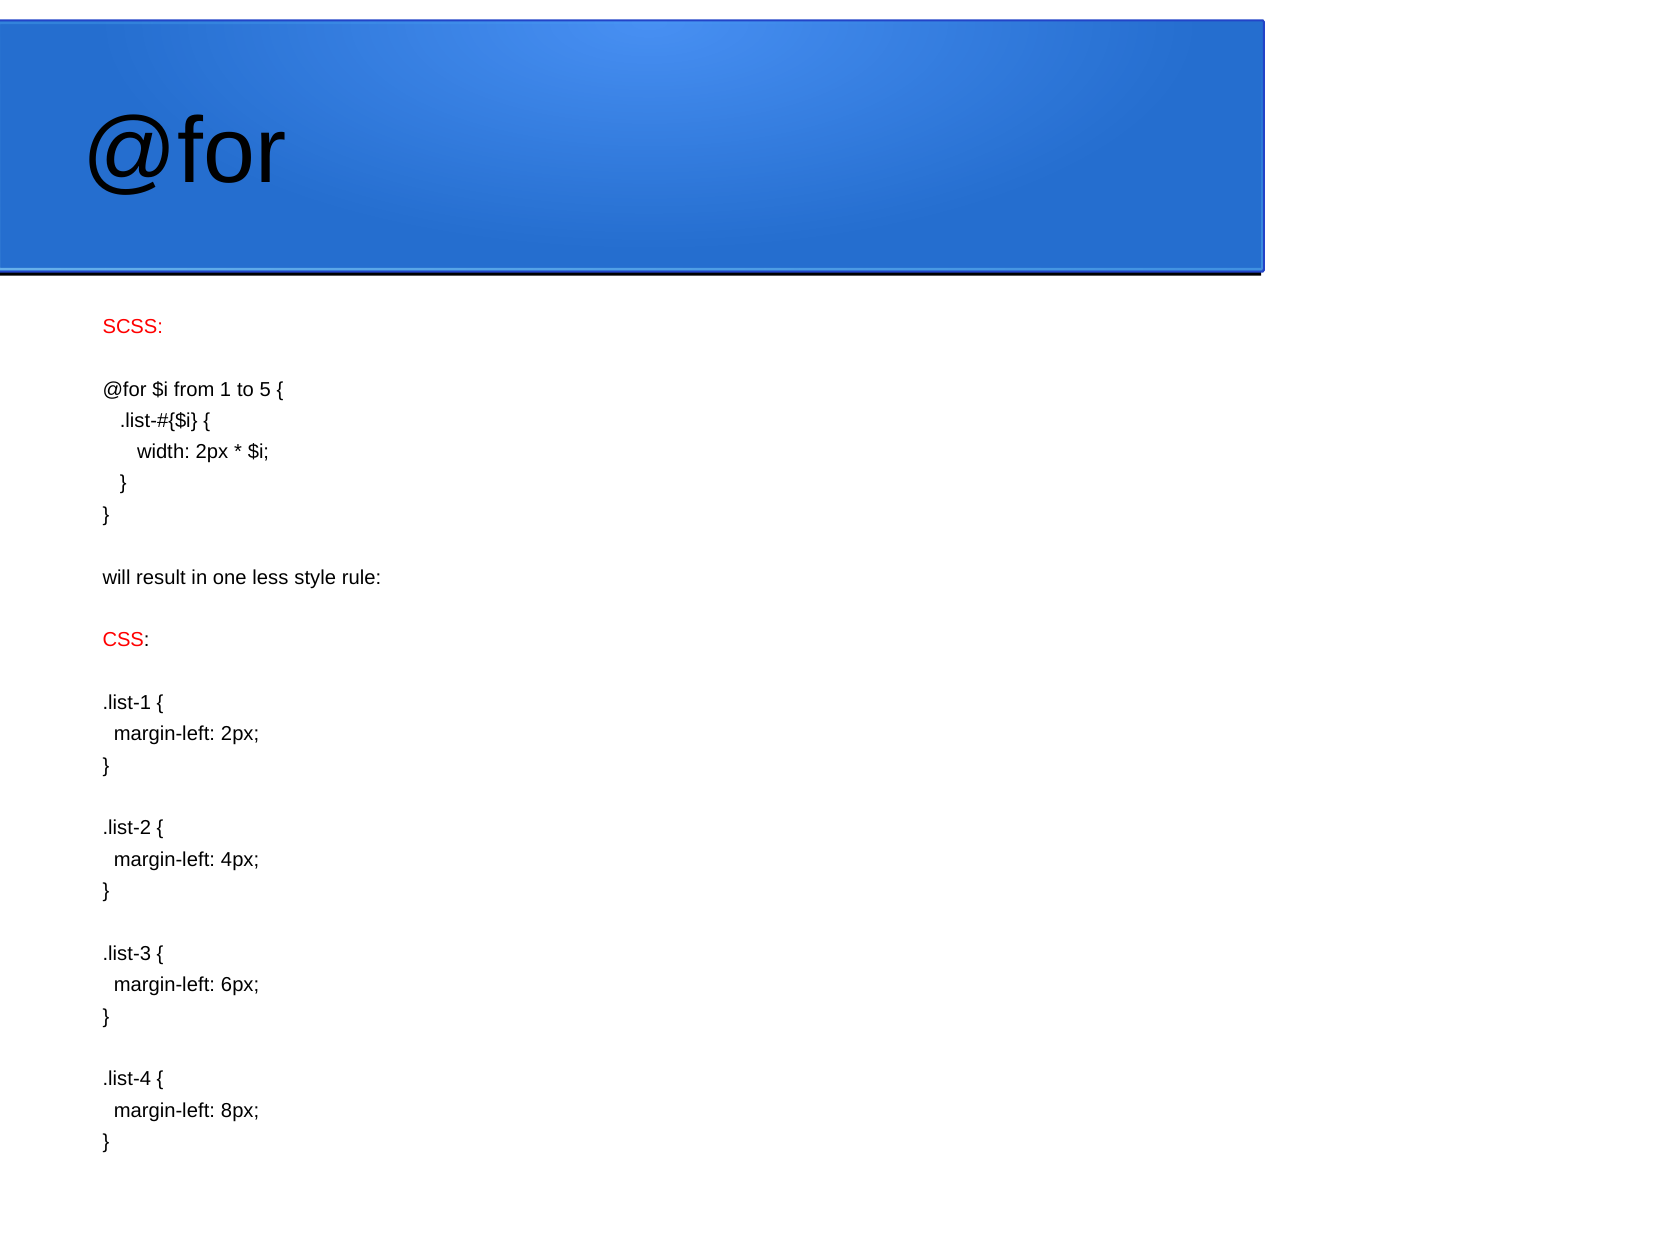

# @for
SCSS:
@for $i from 1 to 5 {
 .list-#{$i} {
 width: 2px * $i;
 }
}
will result in one less style rule:
CSS:
.list-1 {
 margin-left: 2px;
}
.list-2 {
 margin-left: 4px;
}
.list-3 {
 margin-left: 6px;
}
.list-4 {
 margin-left: 8px;
}